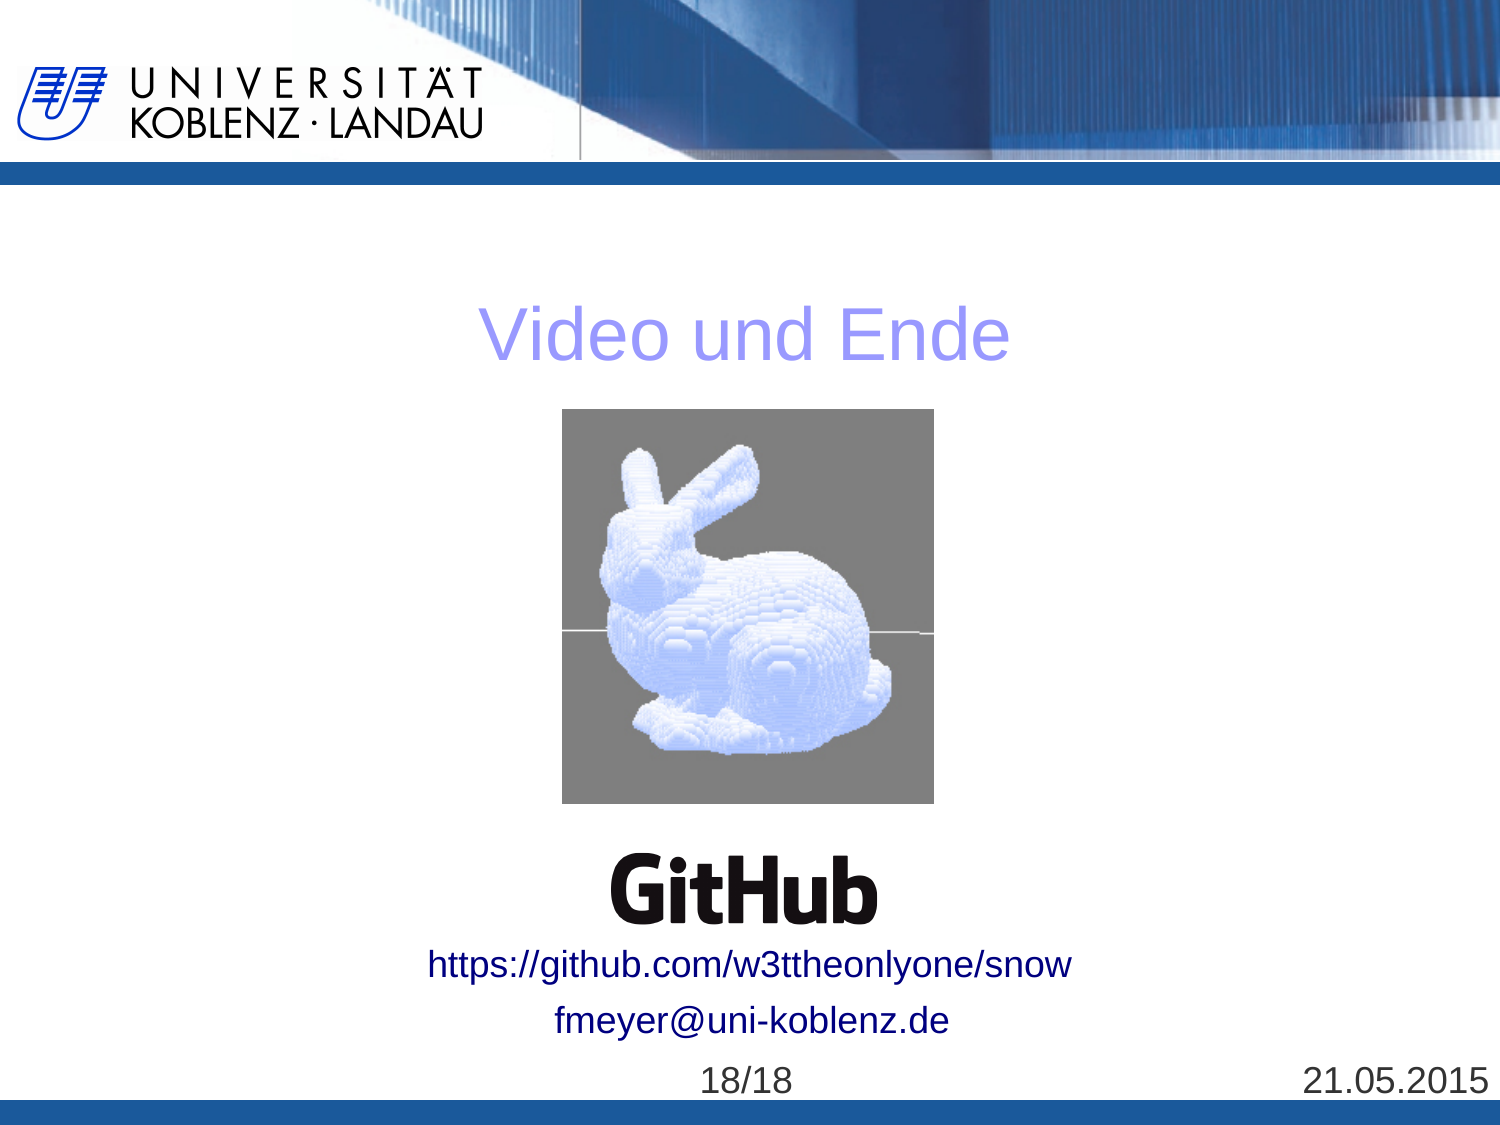

# Video und Ende
https://github.com/w3ttheonlyone/snow
fmeyer@uni-koblenz.de
21.05.2015